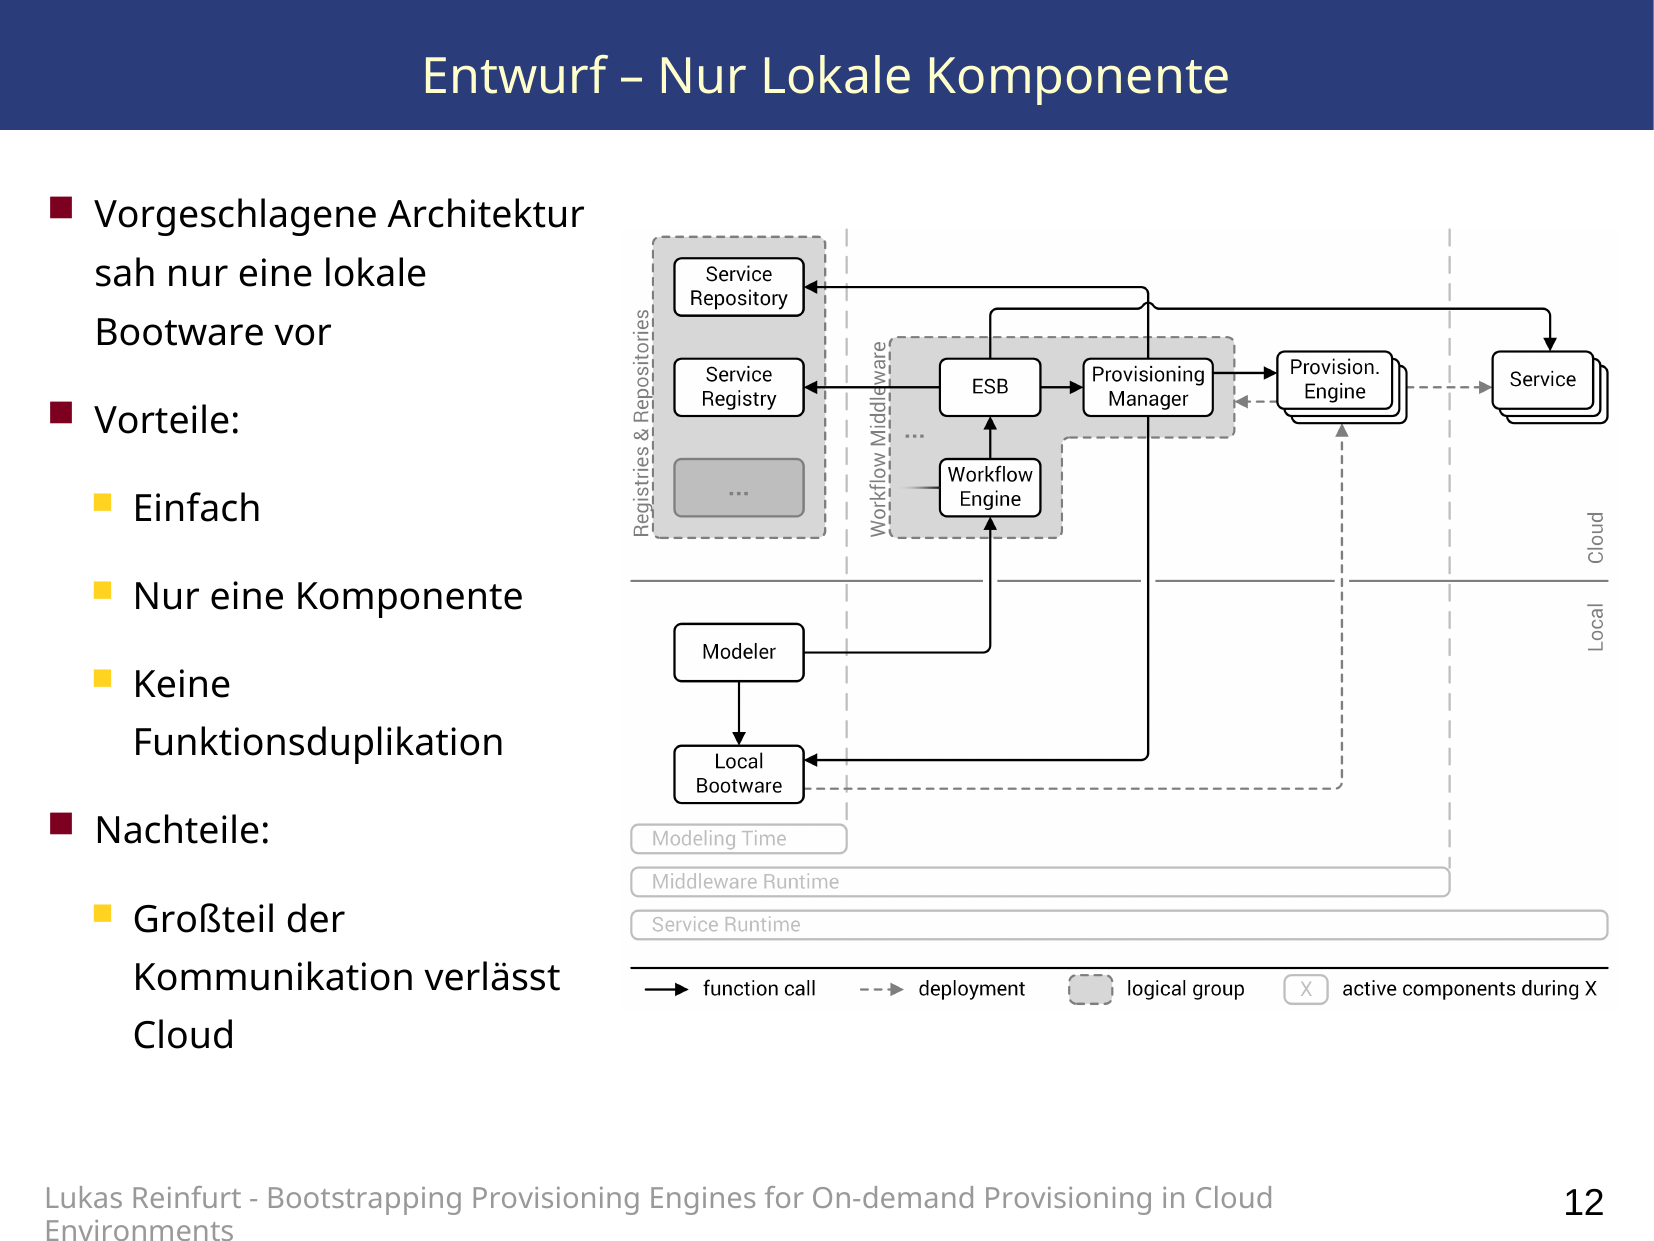

# Entwurf – Nur Lokale Komponente
Vorgeschlagene Architektur sah nur eine lokale Bootware vor
Vorteile:
Einfach
Nur eine Komponente
Keine Funktionsduplikation
Nachteile:
Großteil der Kommunikation verlässt Cloud